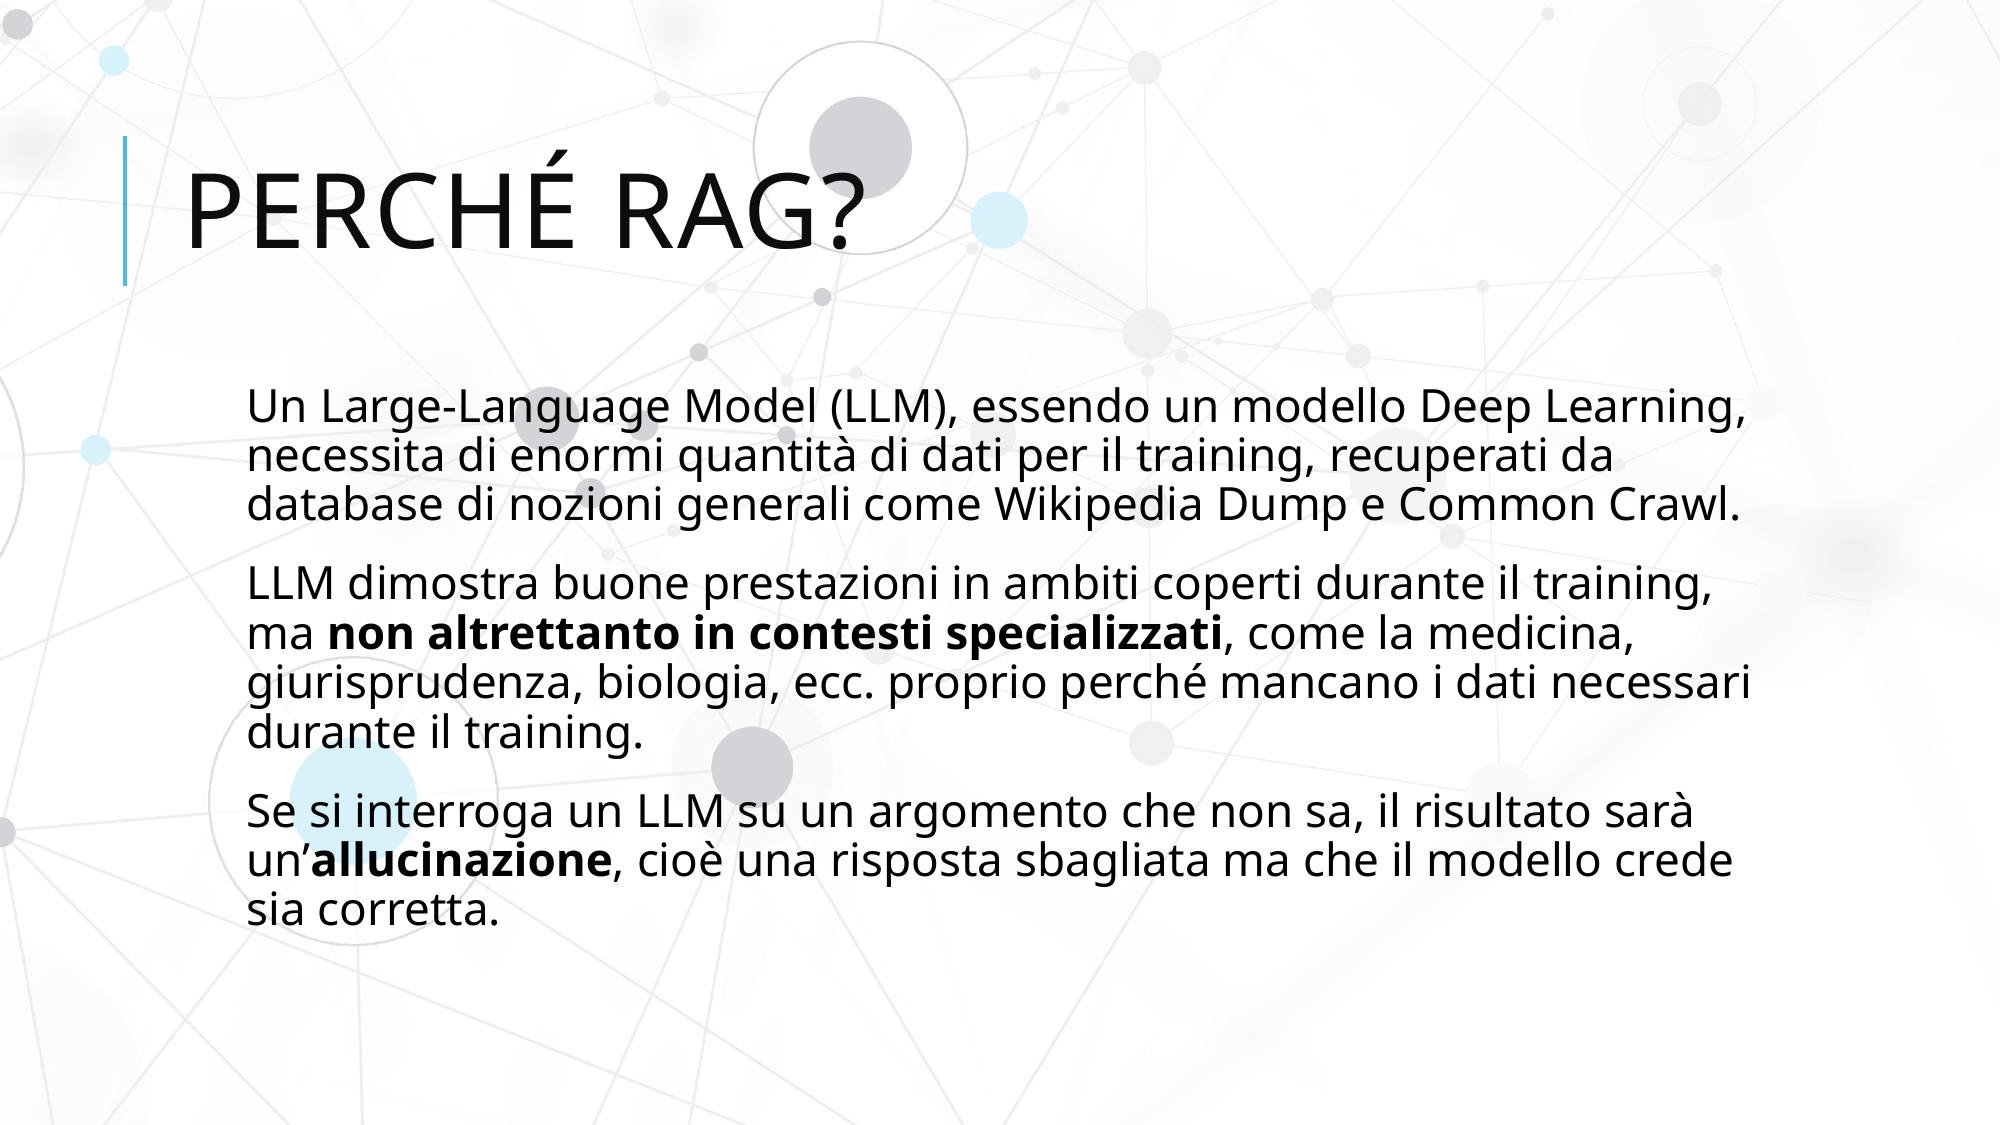

# PERCHÉ RAG?
Un Large-Language Model (LLM), essendo un modello Deep Learning, necessita di enormi quantità di dati per il training, recuperati da database di nozioni generali come Wikipedia Dump e Common Crawl.
LLM dimostra buone prestazioni in ambiti coperti durante il training, ma non altrettanto in contesti specializzati, come la medicina, giurisprudenza, biologia, ecc. proprio perché mancano i dati necessari durante il training.
Se si interroga un LLM su un argomento che non sa, il risultato sarà un’allucinazione, cioè una risposta sbagliata ma che il modello crede sia corretta.